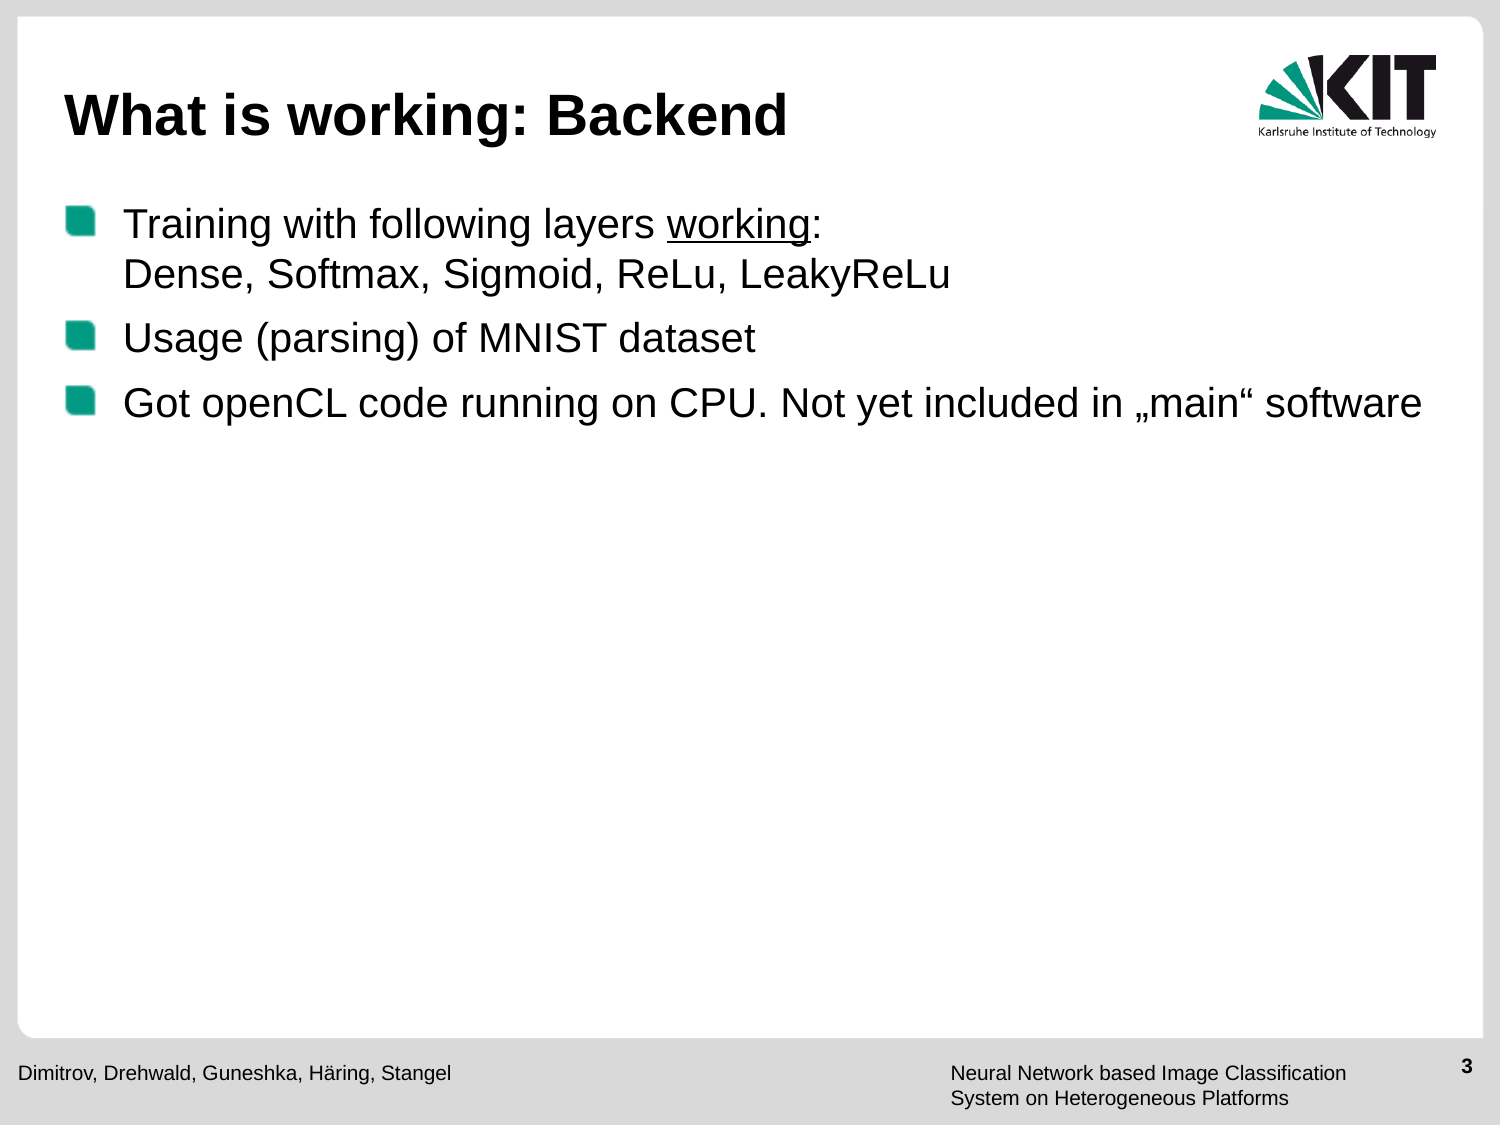

# What is working: Backend
Training with following layers working:
Dense, Softmax, Sigmoid, ReLu, LeakyReLu
Usage (parsing) of MNIST dataset
Got openCL code running on CPU. Not yet included in „main“ software
Dimitrov, Drehwald, Guneshka, Häring, Stangel
Neural Network based Image Classification System on Heterogeneous Platforms